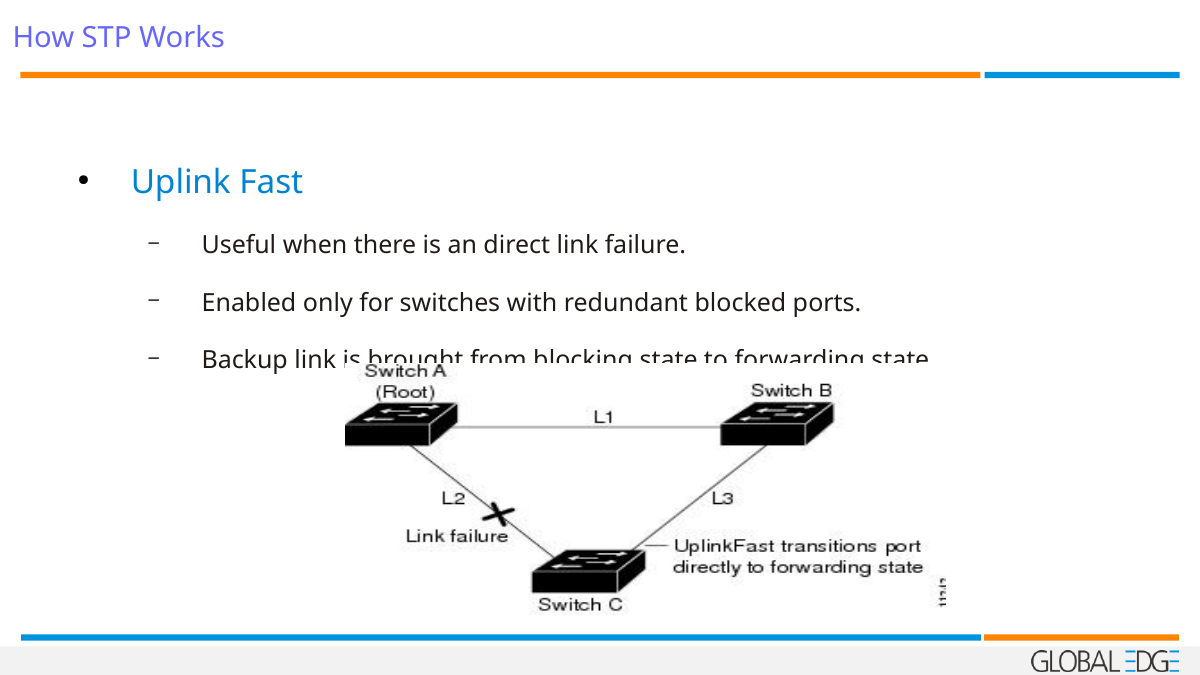

# How STP Works
Uplink Fast
Useful when there is an direct link failure.
Enabled only for switches with redundant blocked ports.
Backup link is brought from blocking state to forwarding state,